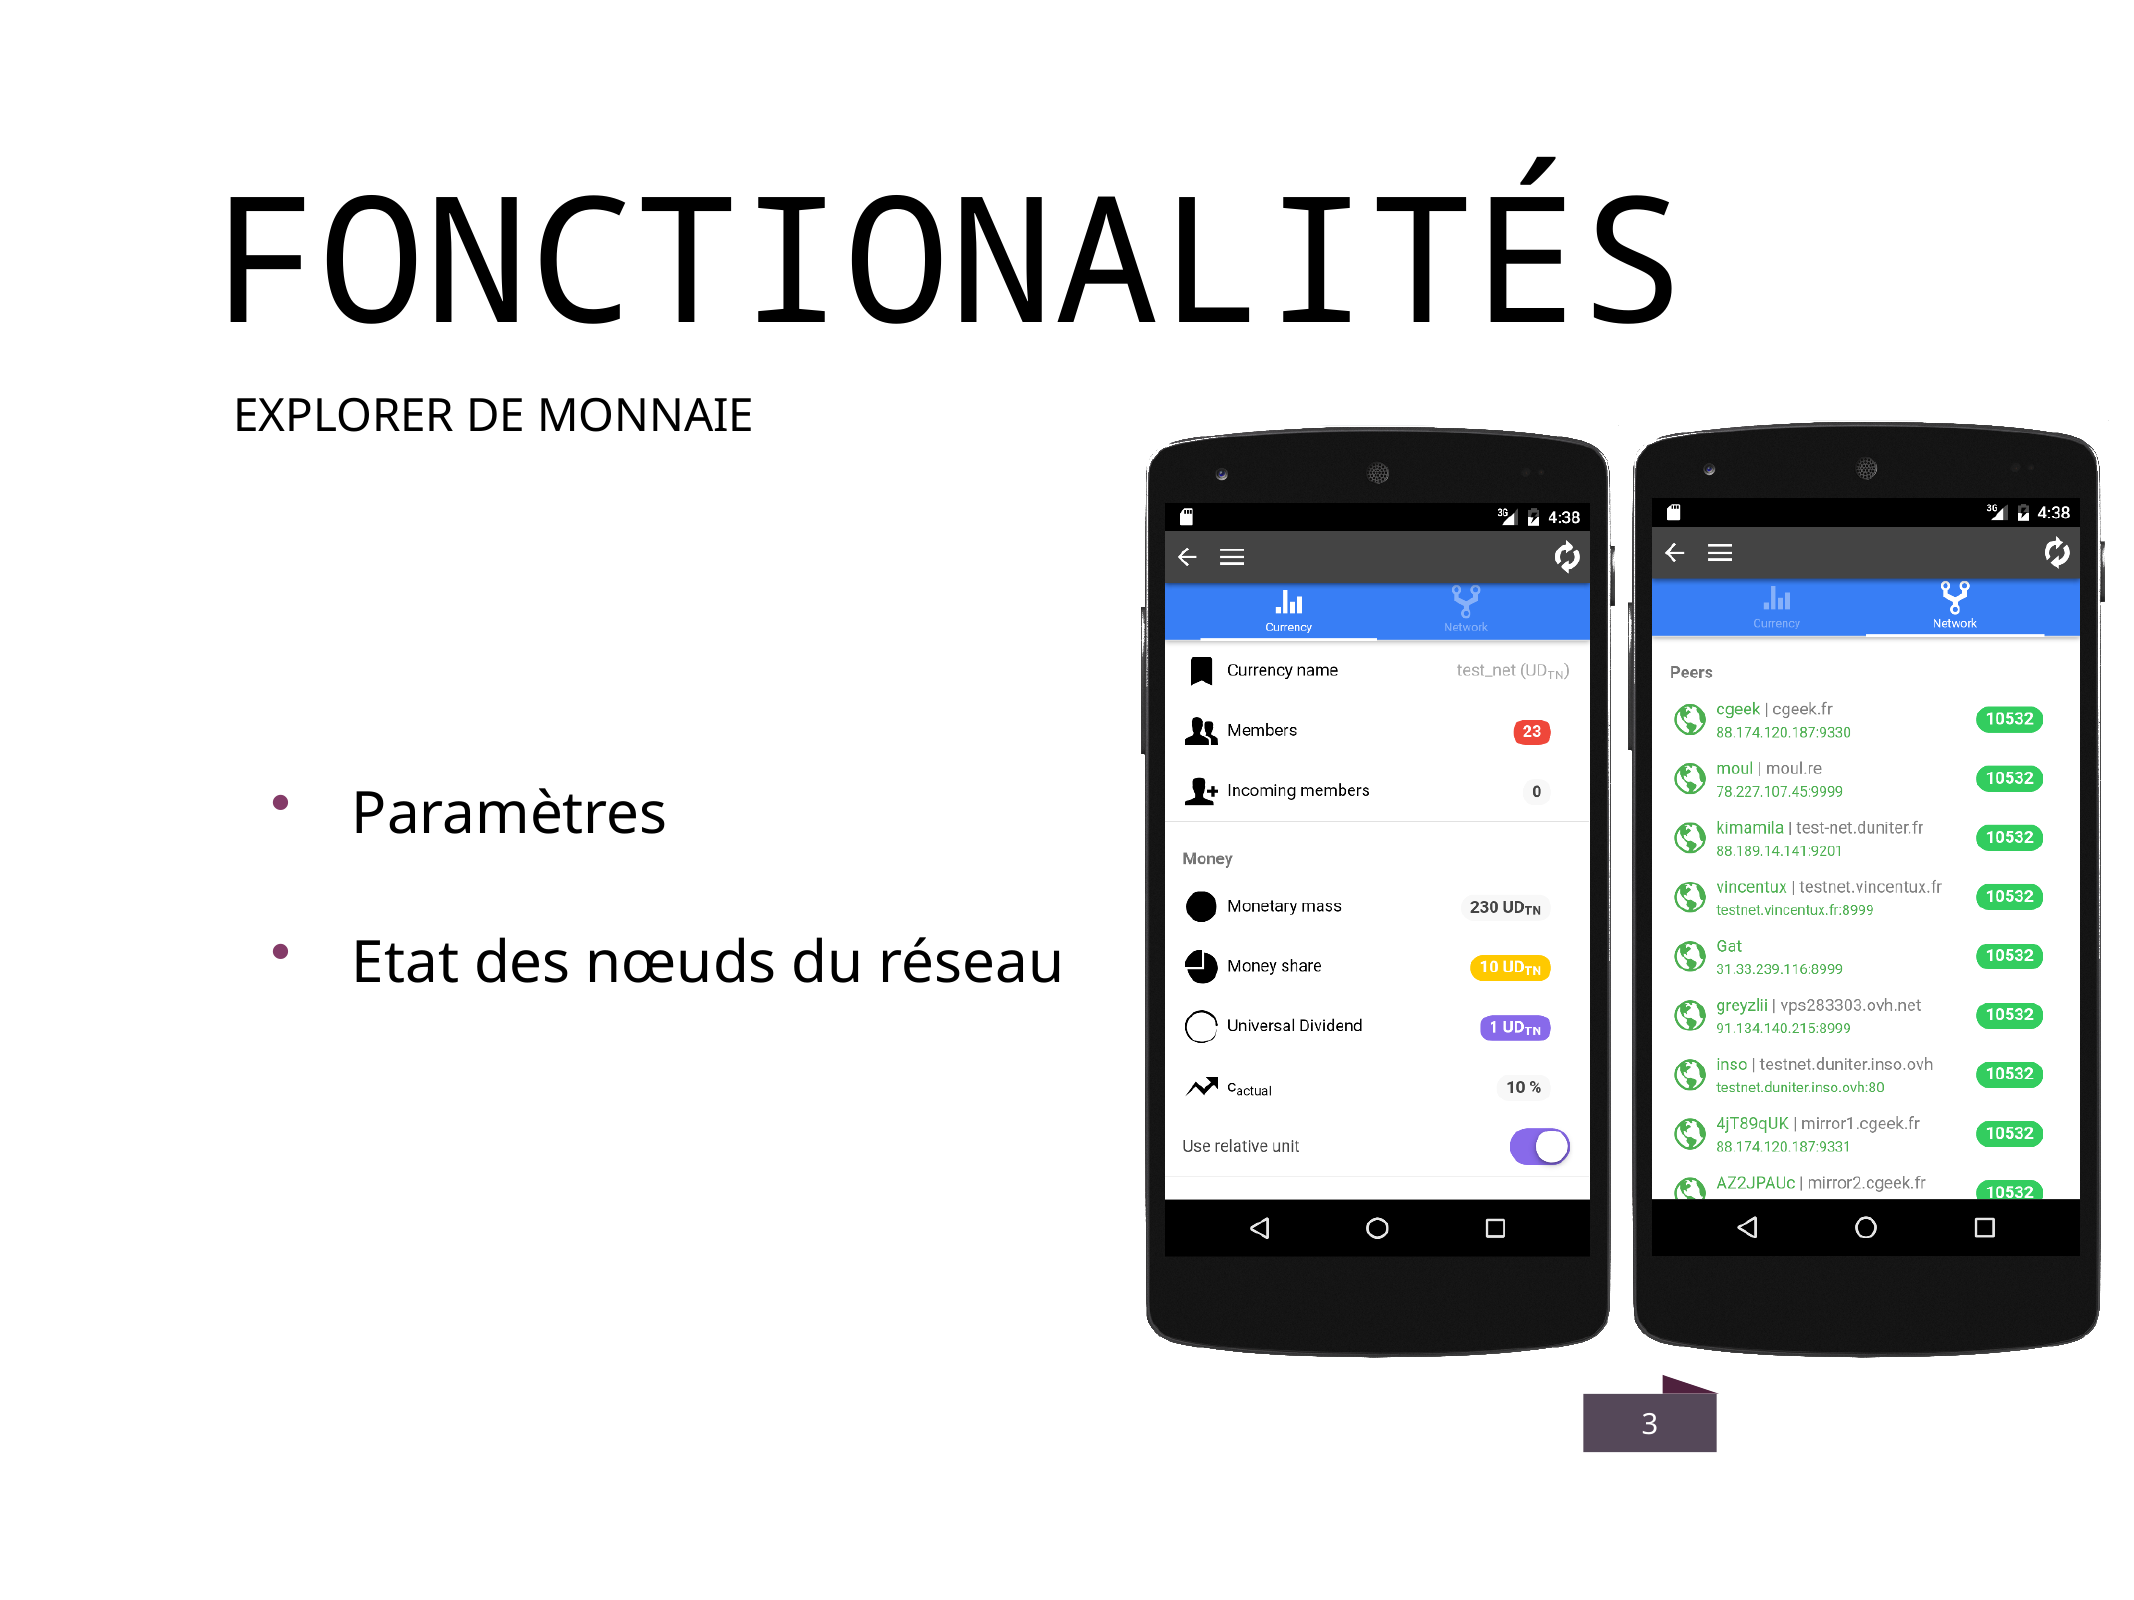

Fonctionalités
EXPLORer DE MONNAIE
Paramètres
Etat des nœuds du réseau
# 3